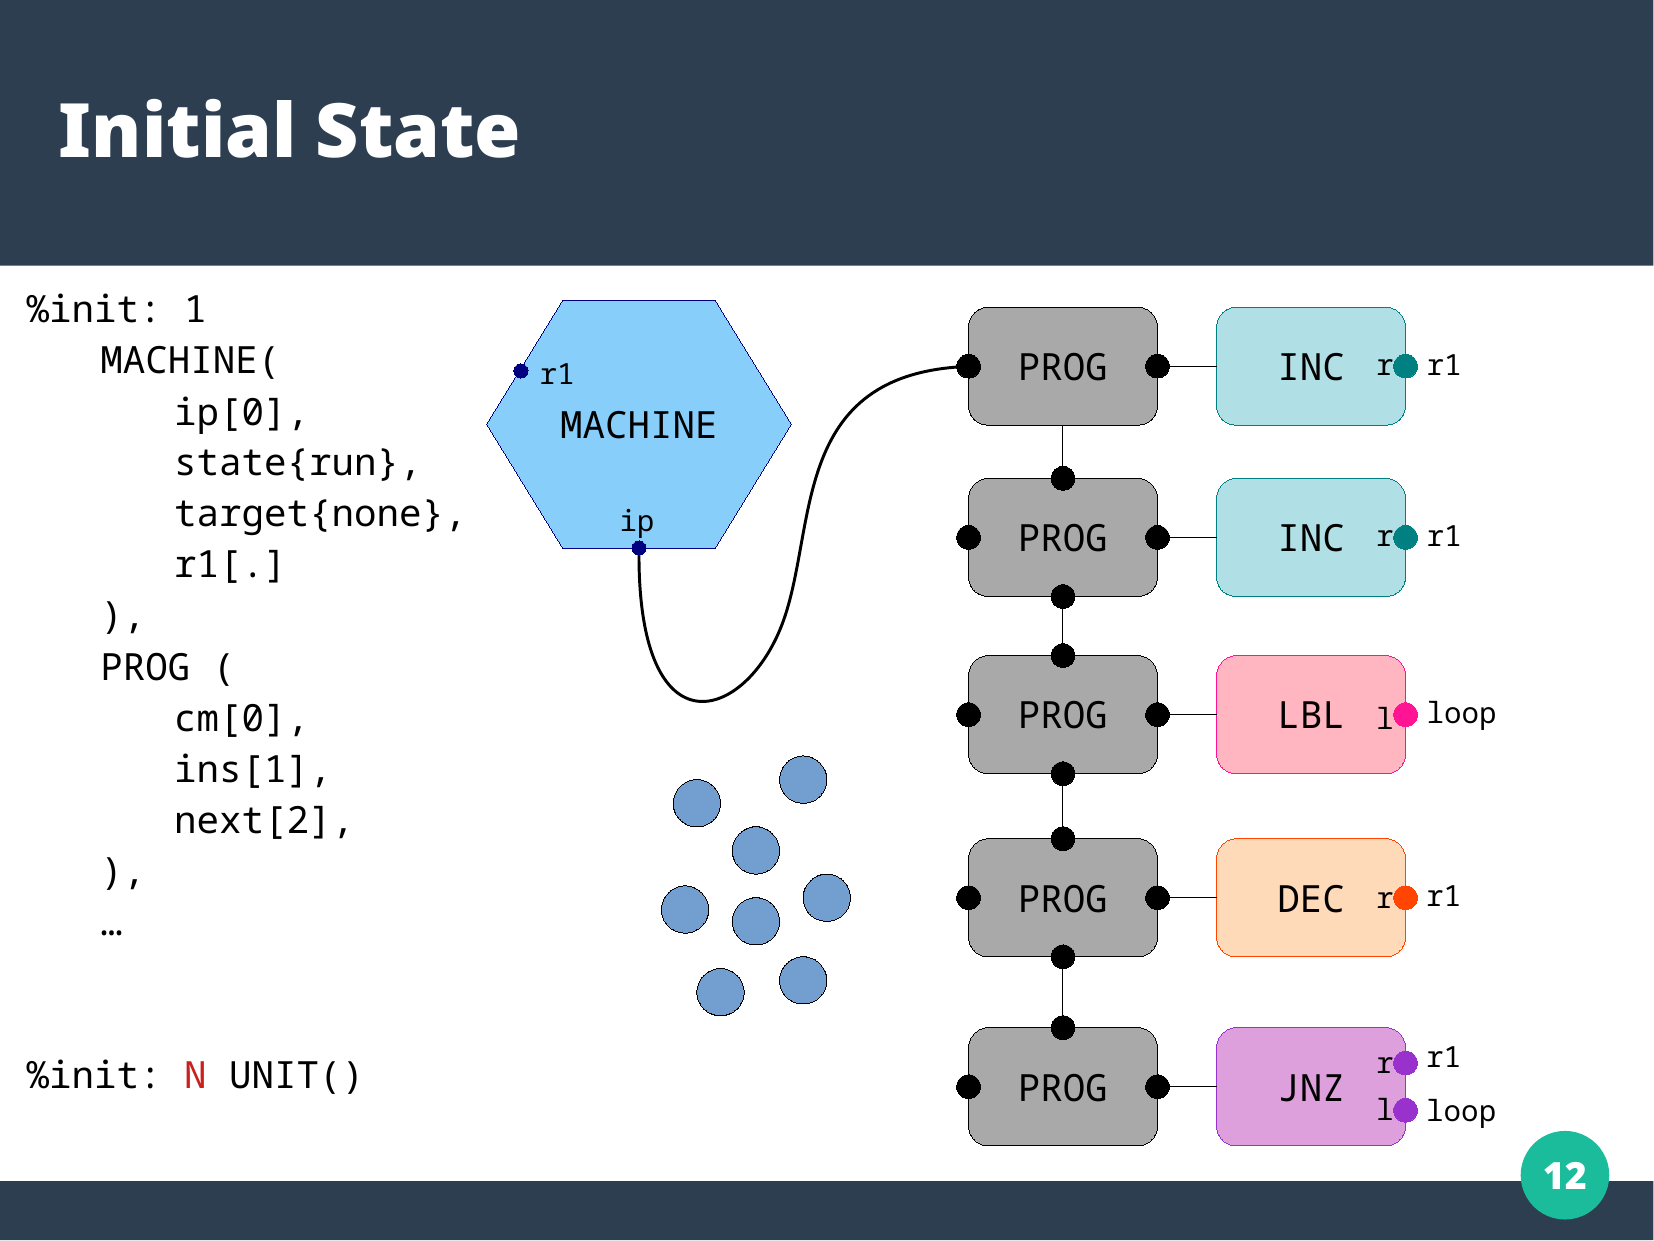

# Initial State
%init: 1
	MACHINE(
		ip[0],
		state{run},
		target{none},
		r1[.]
	),
	PROG (
		cm[0],
		ins[1],
		next[2],
	),
	…
%init: N UNIT()
MACHINE
PROG
INC
r
r1
r1
PROG
INC
ip
r
r1
PROG
LBL
loop
l
PROG
DEC
r1
r
PROG
JNZ
r1
r
l
loop
12